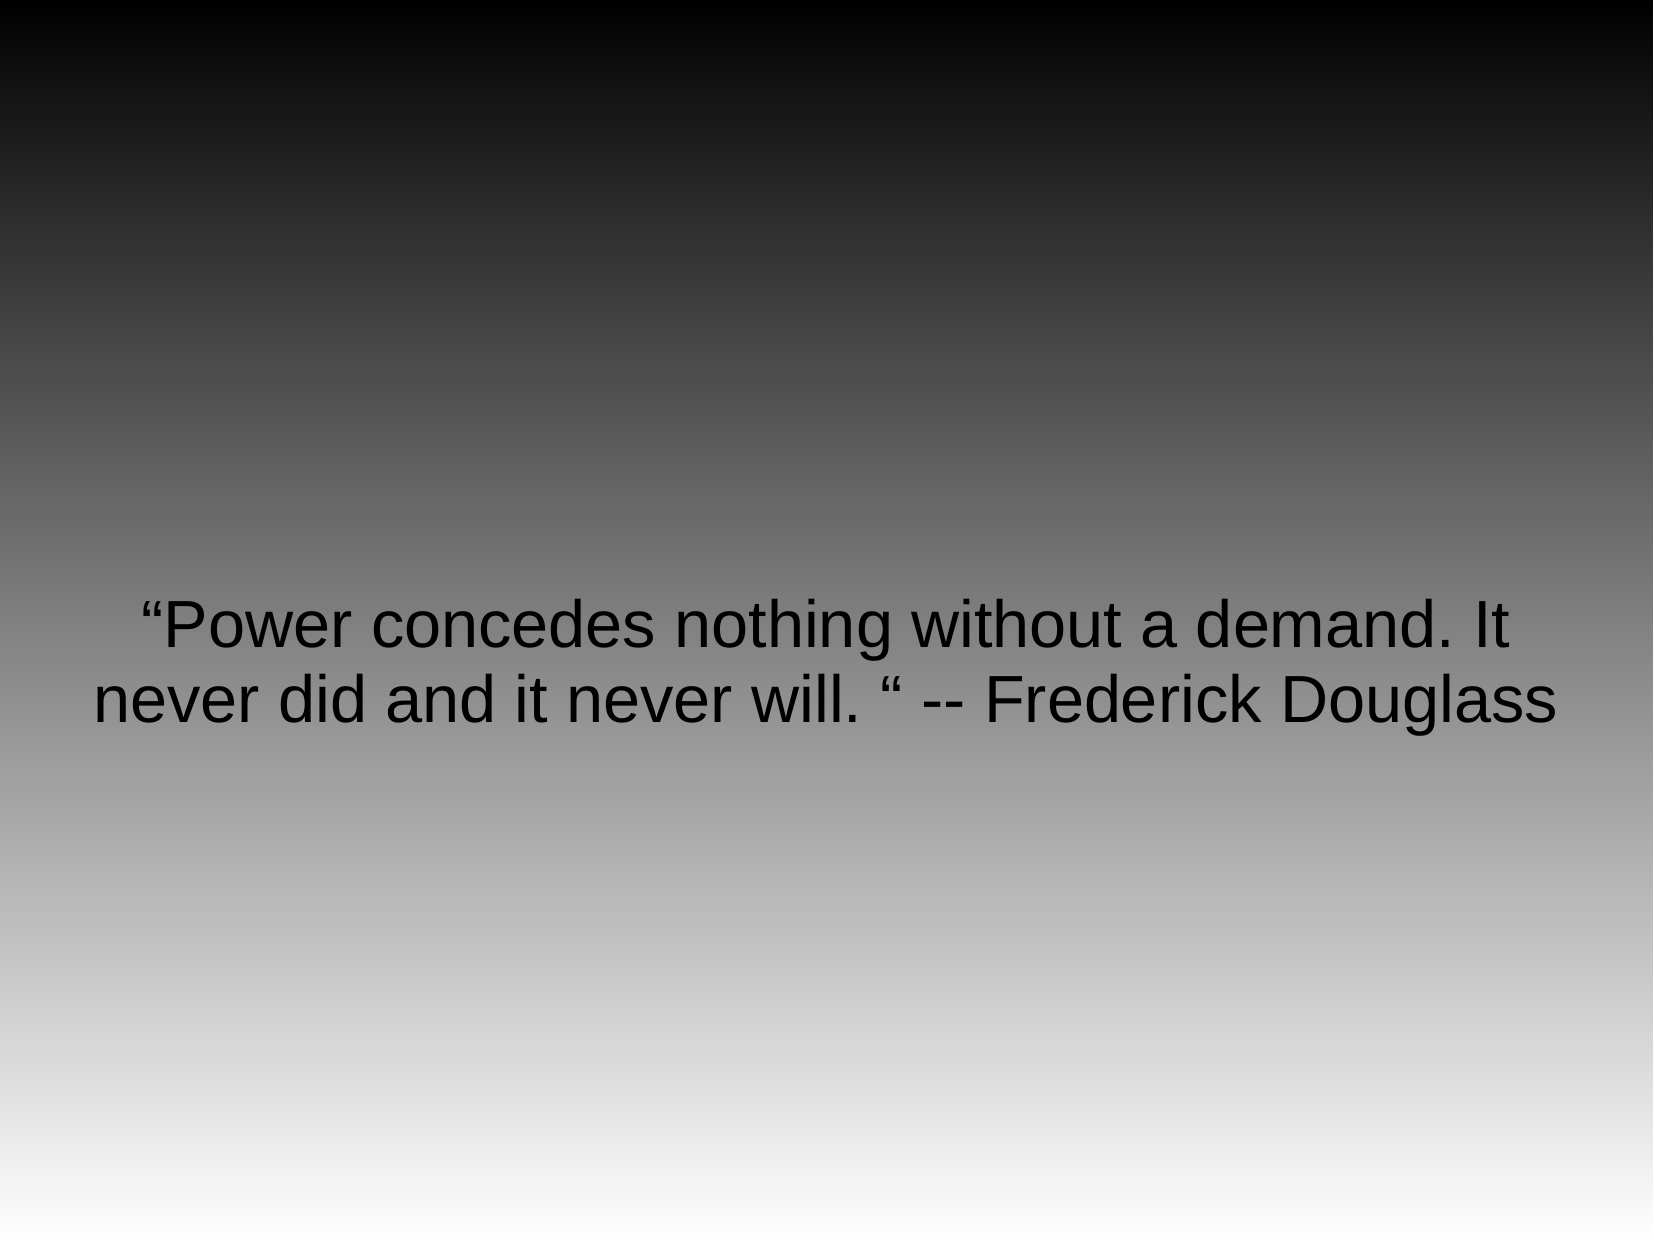

# “Power concedes nothing without a demand. It never did and it never will. “ -- Frederick Douglass